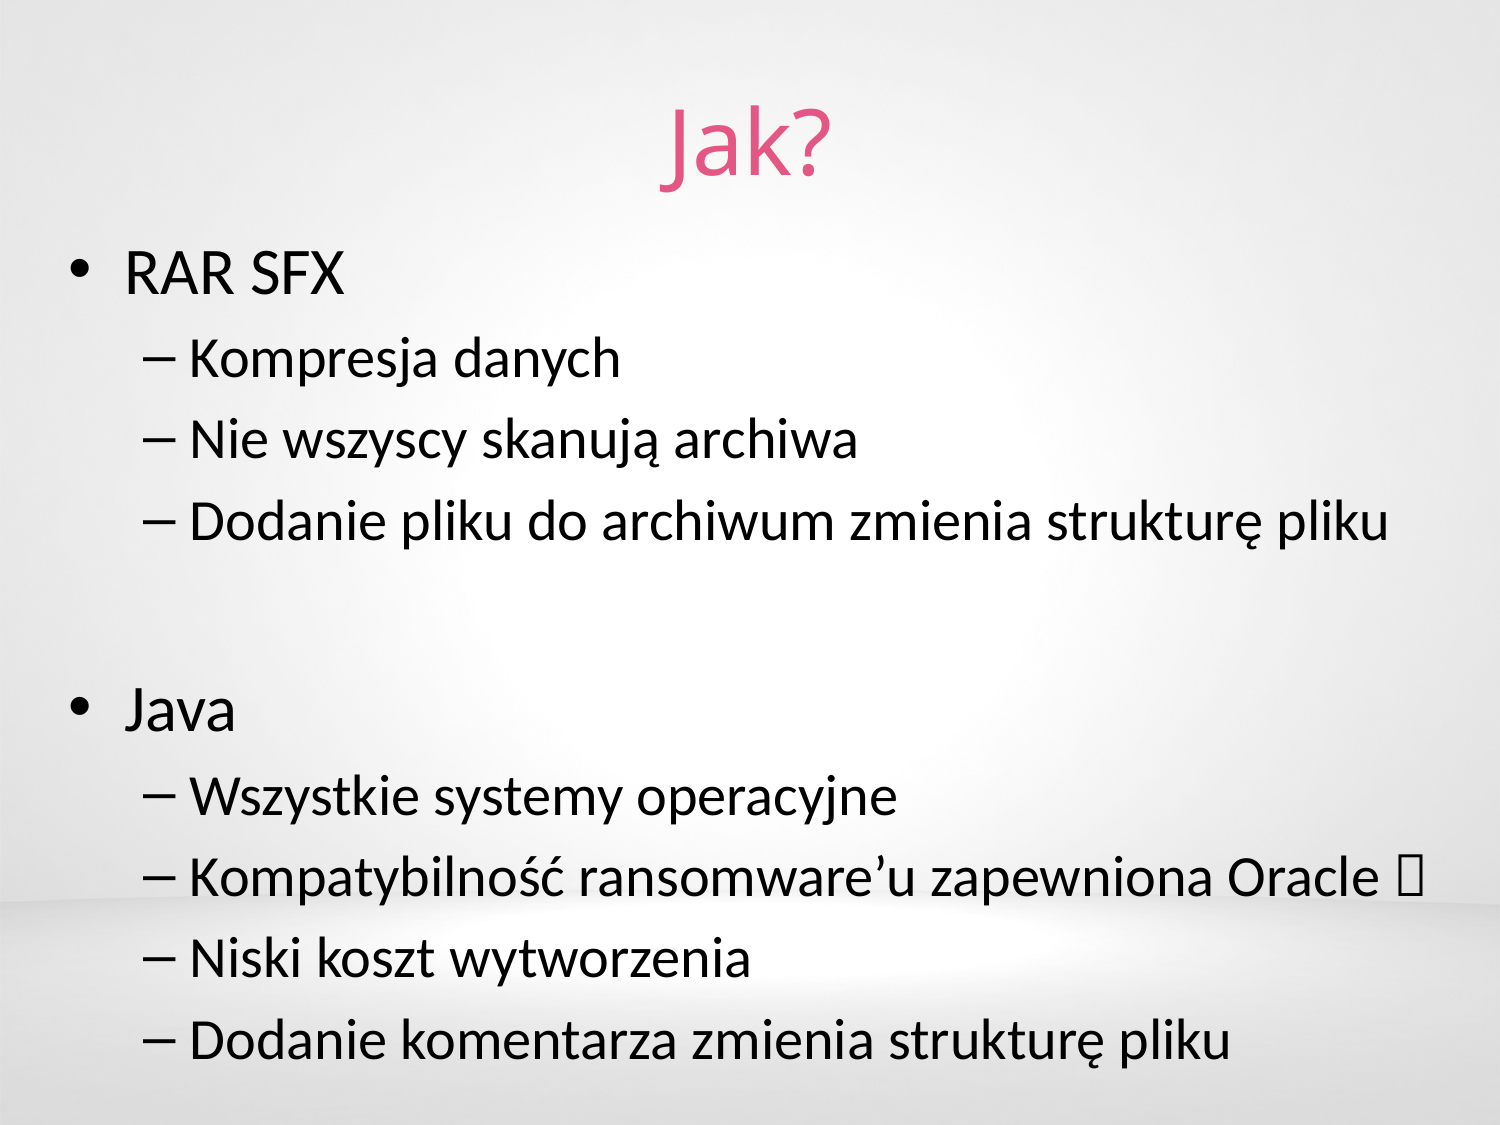

# Jak?
RAR SFX
Kompresja danych
Nie wszyscy skanują archiwa
Dodanie pliku do archiwum zmienia strukturę pliku
Java
Wszystkie systemy operacyjne
Kompatybilność ransomware’u zapewniona Oracle 
Niski koszt wytworzenia
Dodanie komentarza zmienia strukturę pliku